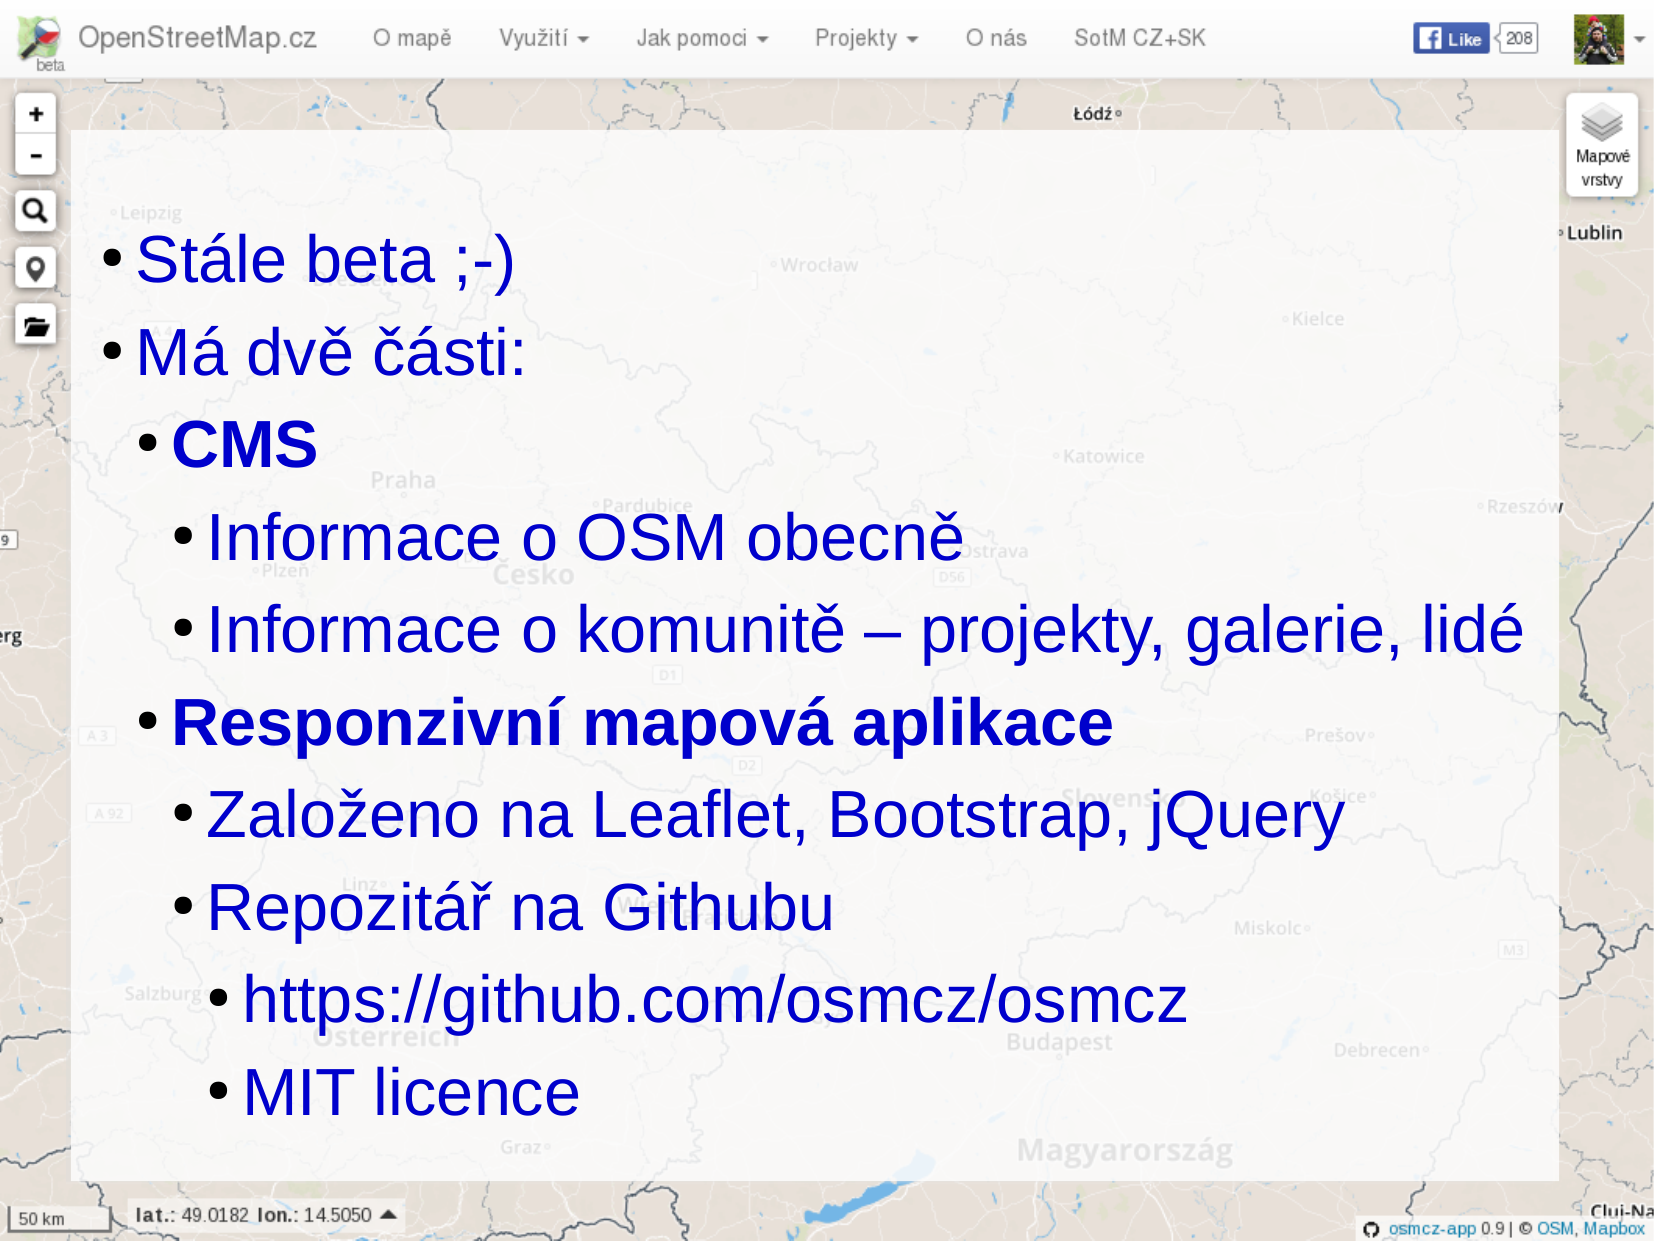

# Stále beta ;-)
Má dvě části:
CMS
Informace o OSM obecně
Informace o komunitě – projekty, galerie, lidé
Responzivní mapová aplikace
Založeno na Leaflet, Bootstrap, jQuery
Repozitář na Githubu
https://github.com/osmcz/osmcz
MIT licence